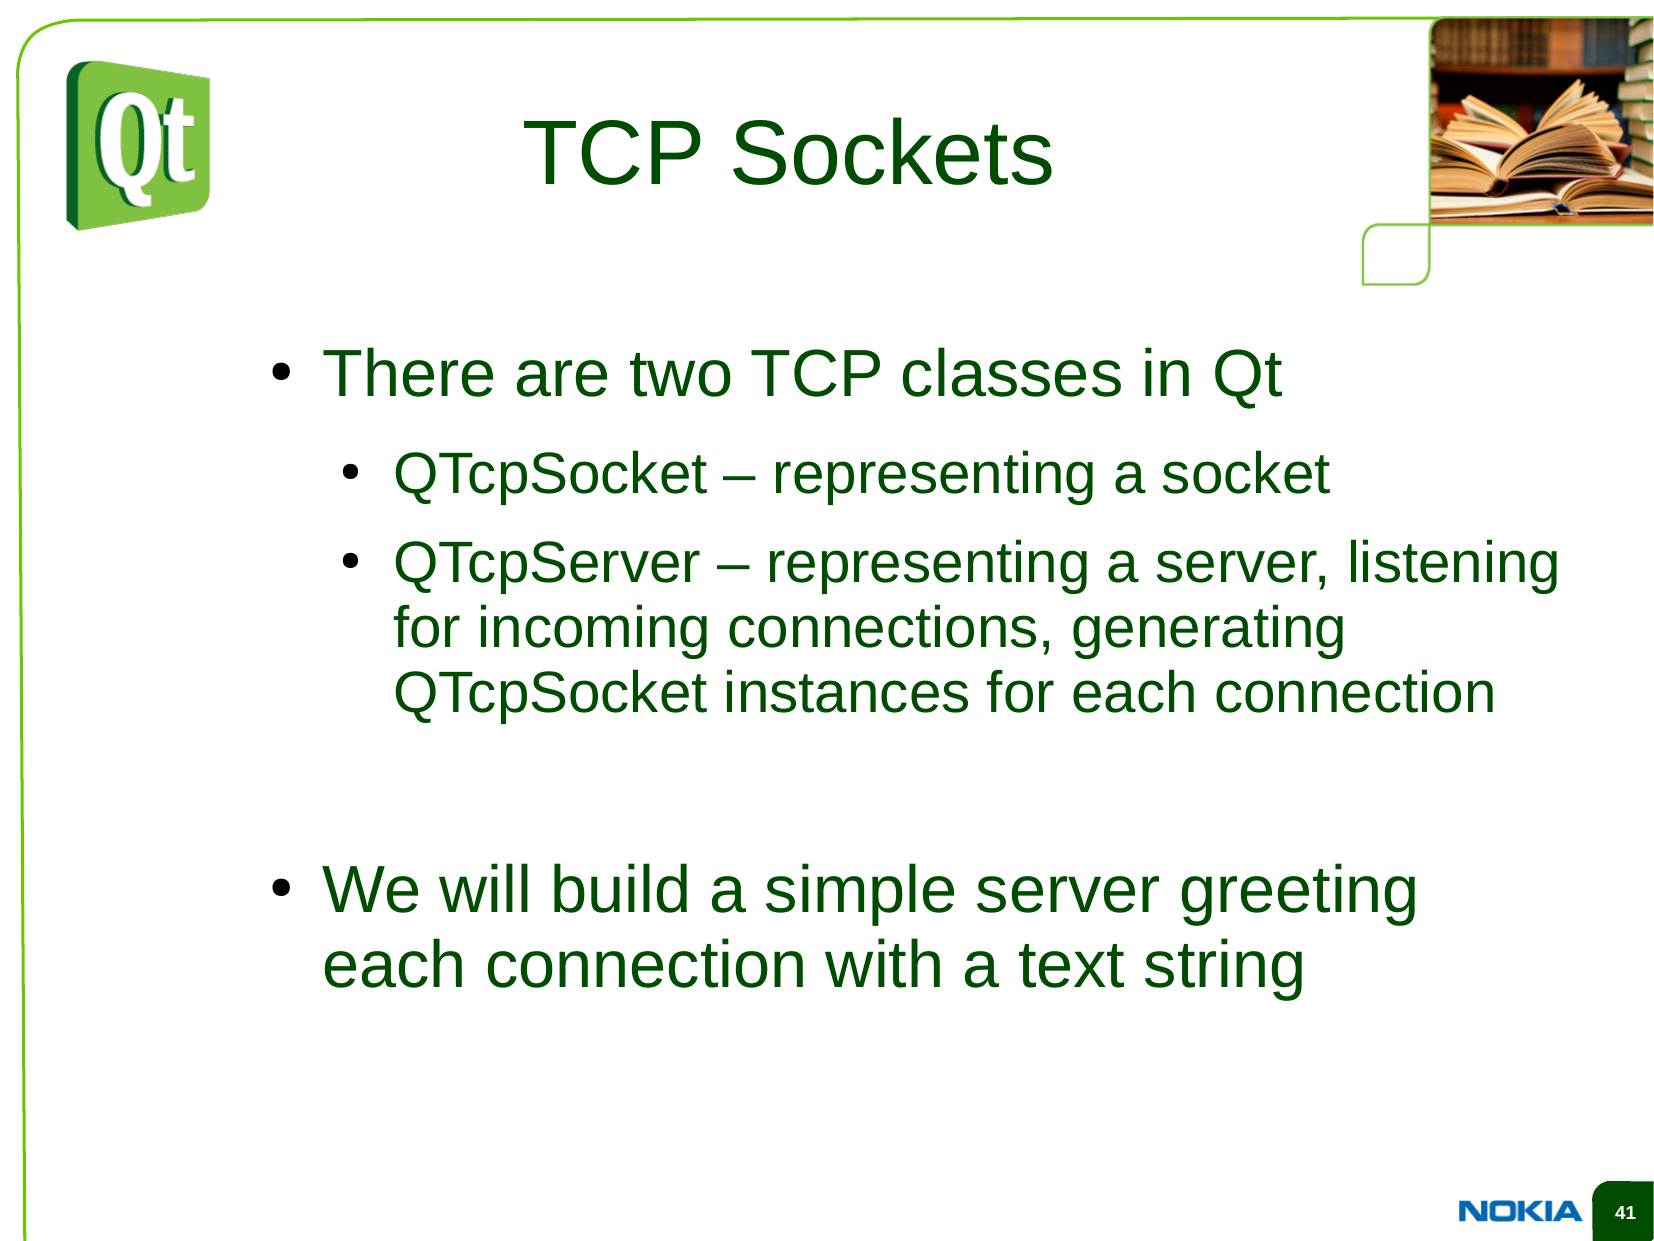

# TCP Sockets
There are two TCP classes in Qt
QTcpSocket – representing a socket
QTcpServer – representing a server, listening for incoming connections, generating QTcpSocket instances for each connection
We will build a simple server greeting each connection with a text string